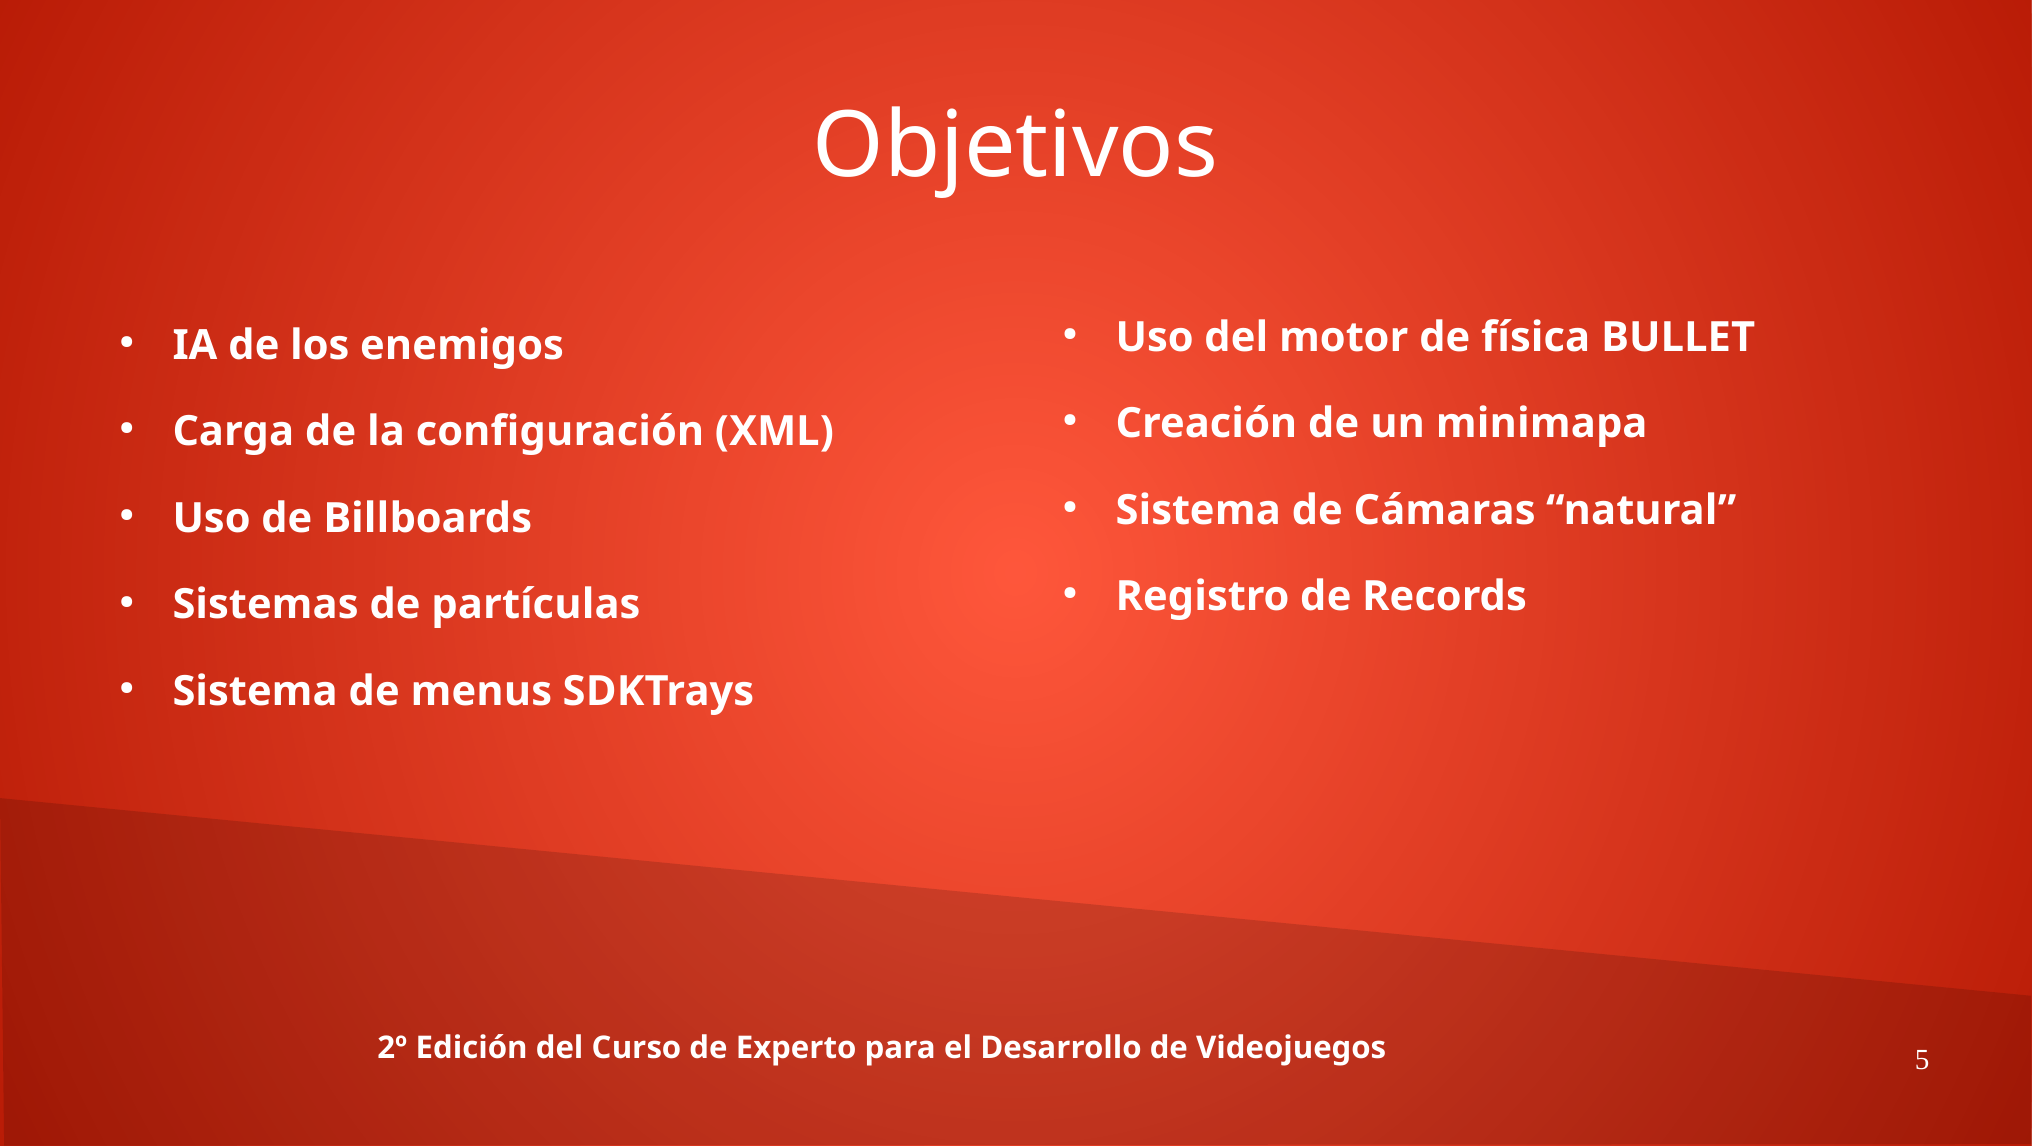

Objetivos
Uso del motor de física BULLET
Creación de un minimapa
Sistema de Cámaras “natural”
Registro de Records
# IA de los enemigos
Carga de la configuración (XML)
Uso de Billboards
Sistemas de partículas
Sistema de menus SDKTrays
2º Edición del Curso de Experto para el Desarrollo de Videojuegos
5